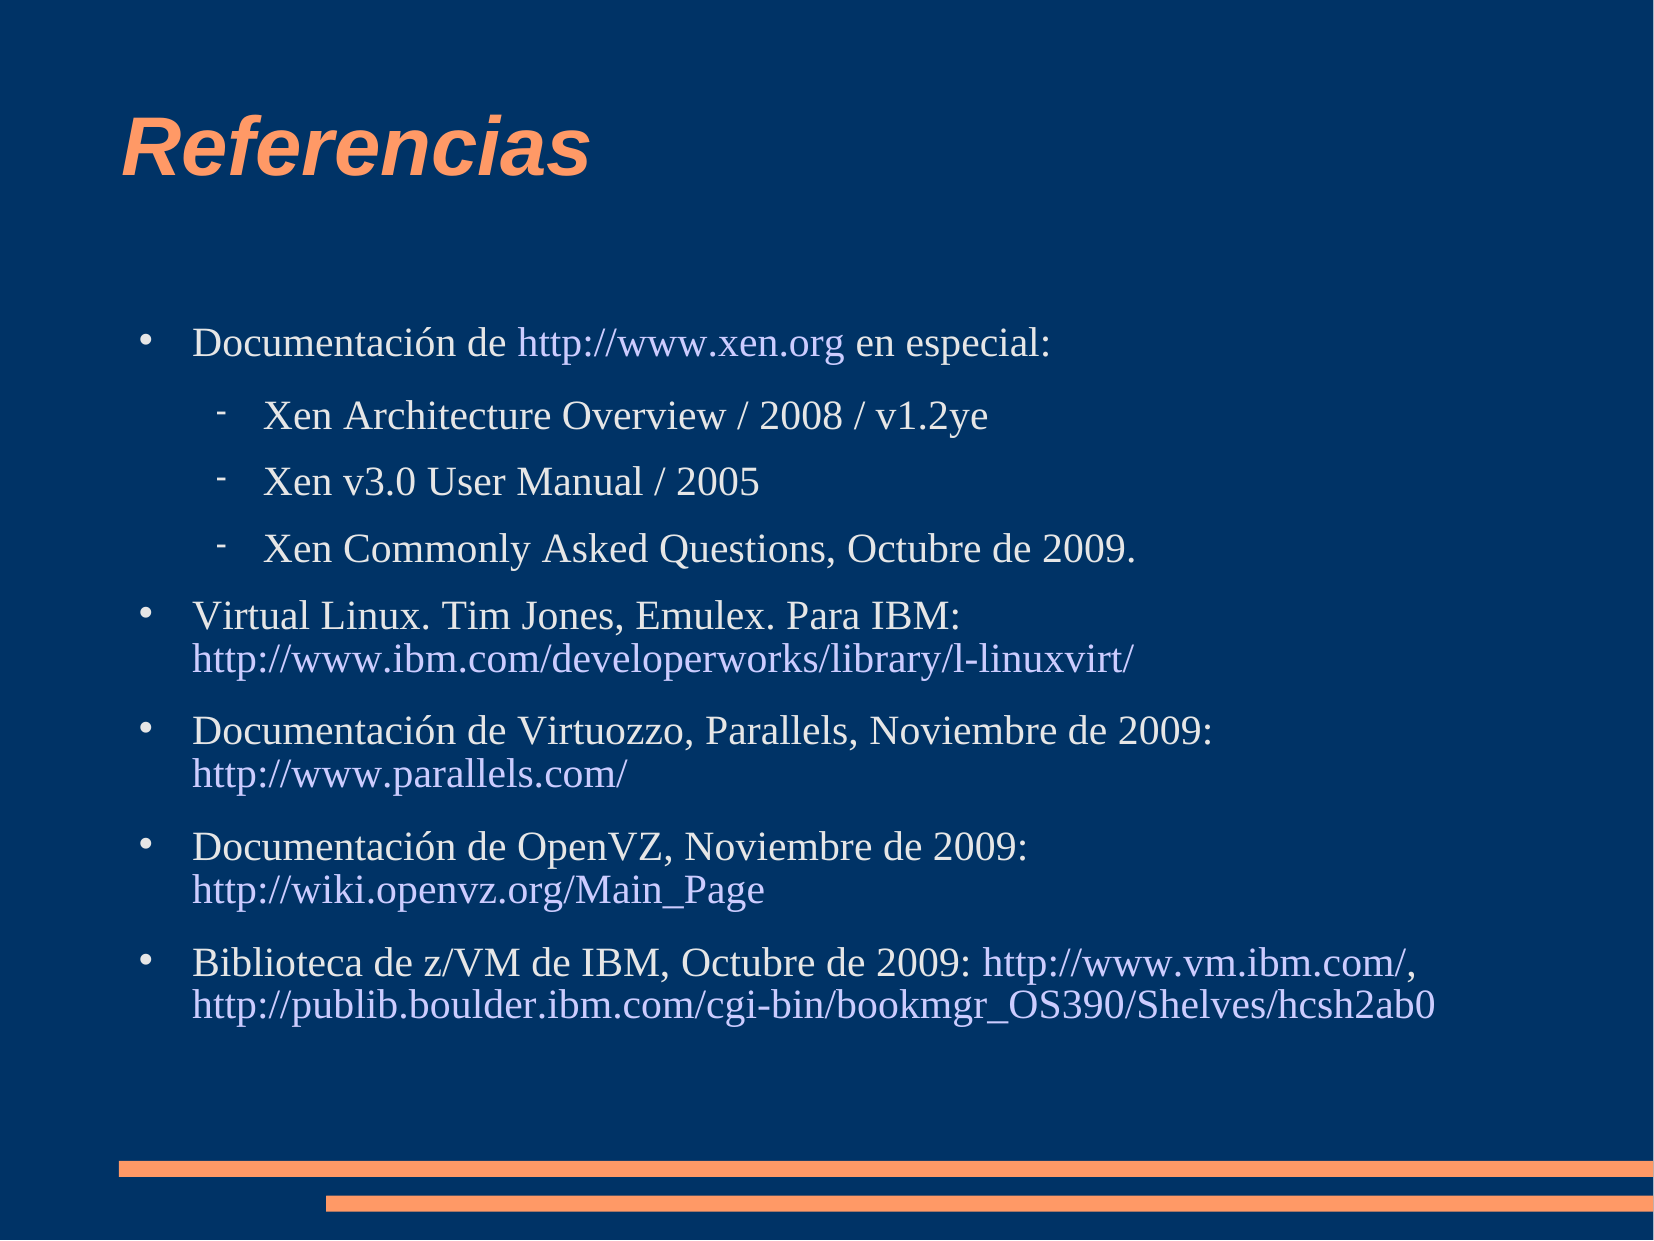

# Referencias
Documentación de http://www.xen.org en especial:
Xen Architecture Overview / 2008 / v1.2ye
Xen v3.0 User Manual / 2005
Xen Commonly Asked Questions, Octubre de 2009.
Virtual Linux. Tim Jones, Emulex. Para IBM: http://www.ibm.com/developerworks/library/l-linuxvirt/
Documentación de Virtuozzo, Parallels, Noviembre de 2009: http://www.parallels.com/
Documentación de OpenVZ, Noviembre de 2009: http://wiki.openvz.org/Main_Page
Biblioteca de z/VM de IBM, Octubre de 2009: http://www.vm.ibm.com/,http://publib.boulder.ibm.com/cgi-bin/bookmgr_OS390/Shelves/hcsh2ab0